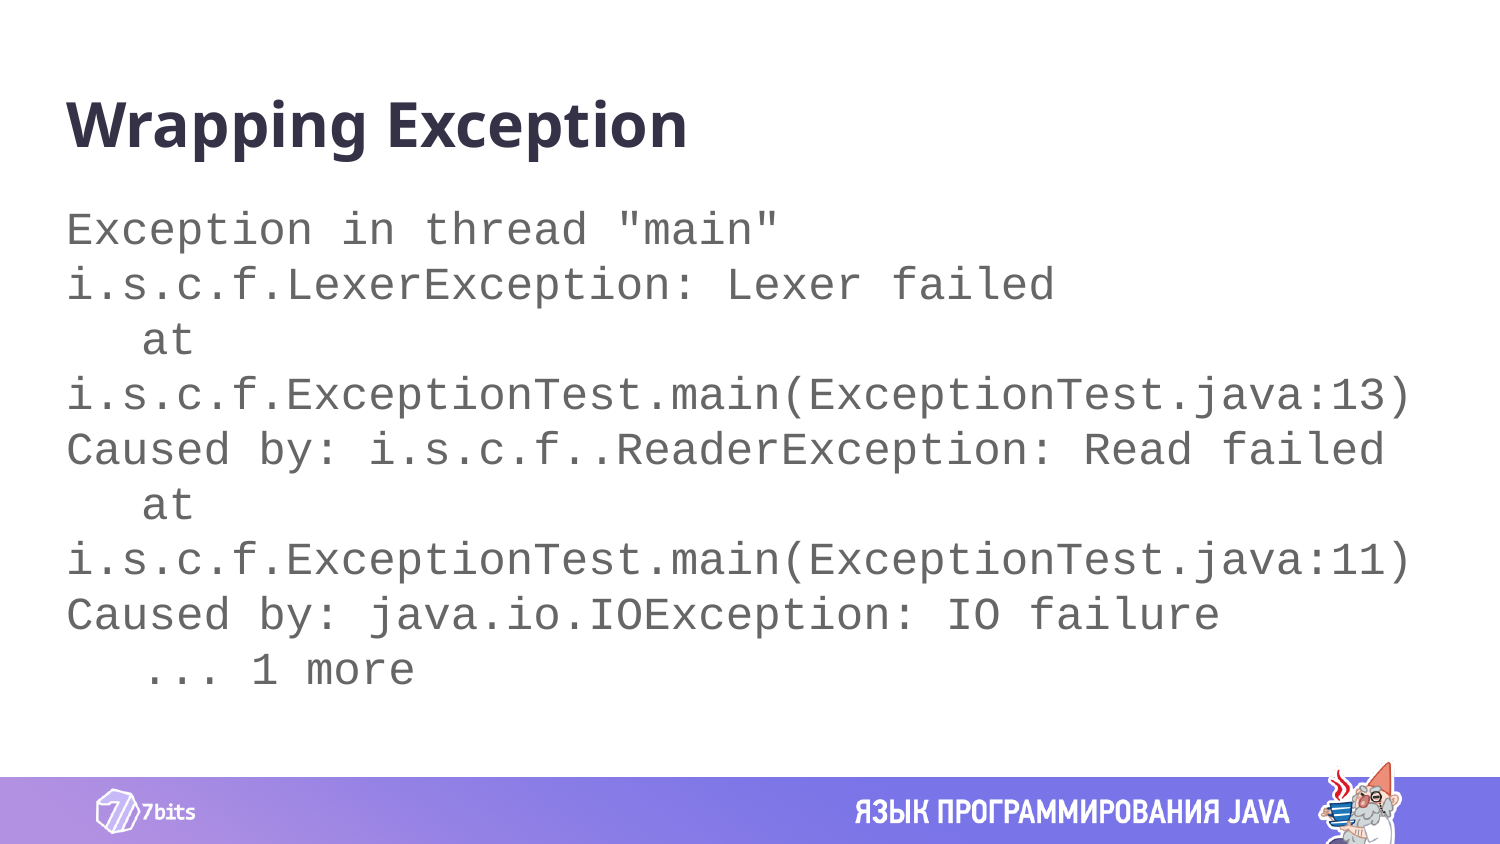

# Wrapping Exception
Exception in thread "main" i.s.c.f.LexerException: Lexer failed
	at i.s.c.f.ExceptionTest.main(ExceptionTest.java:13)
Caused by: i.s.c.f..ReaderException: Read failed
	at i.s.c.f.ExceptionTest.main(ExceptionTest.java:11)
Caused by: java.io.IOException: IO failure
	... 1 more